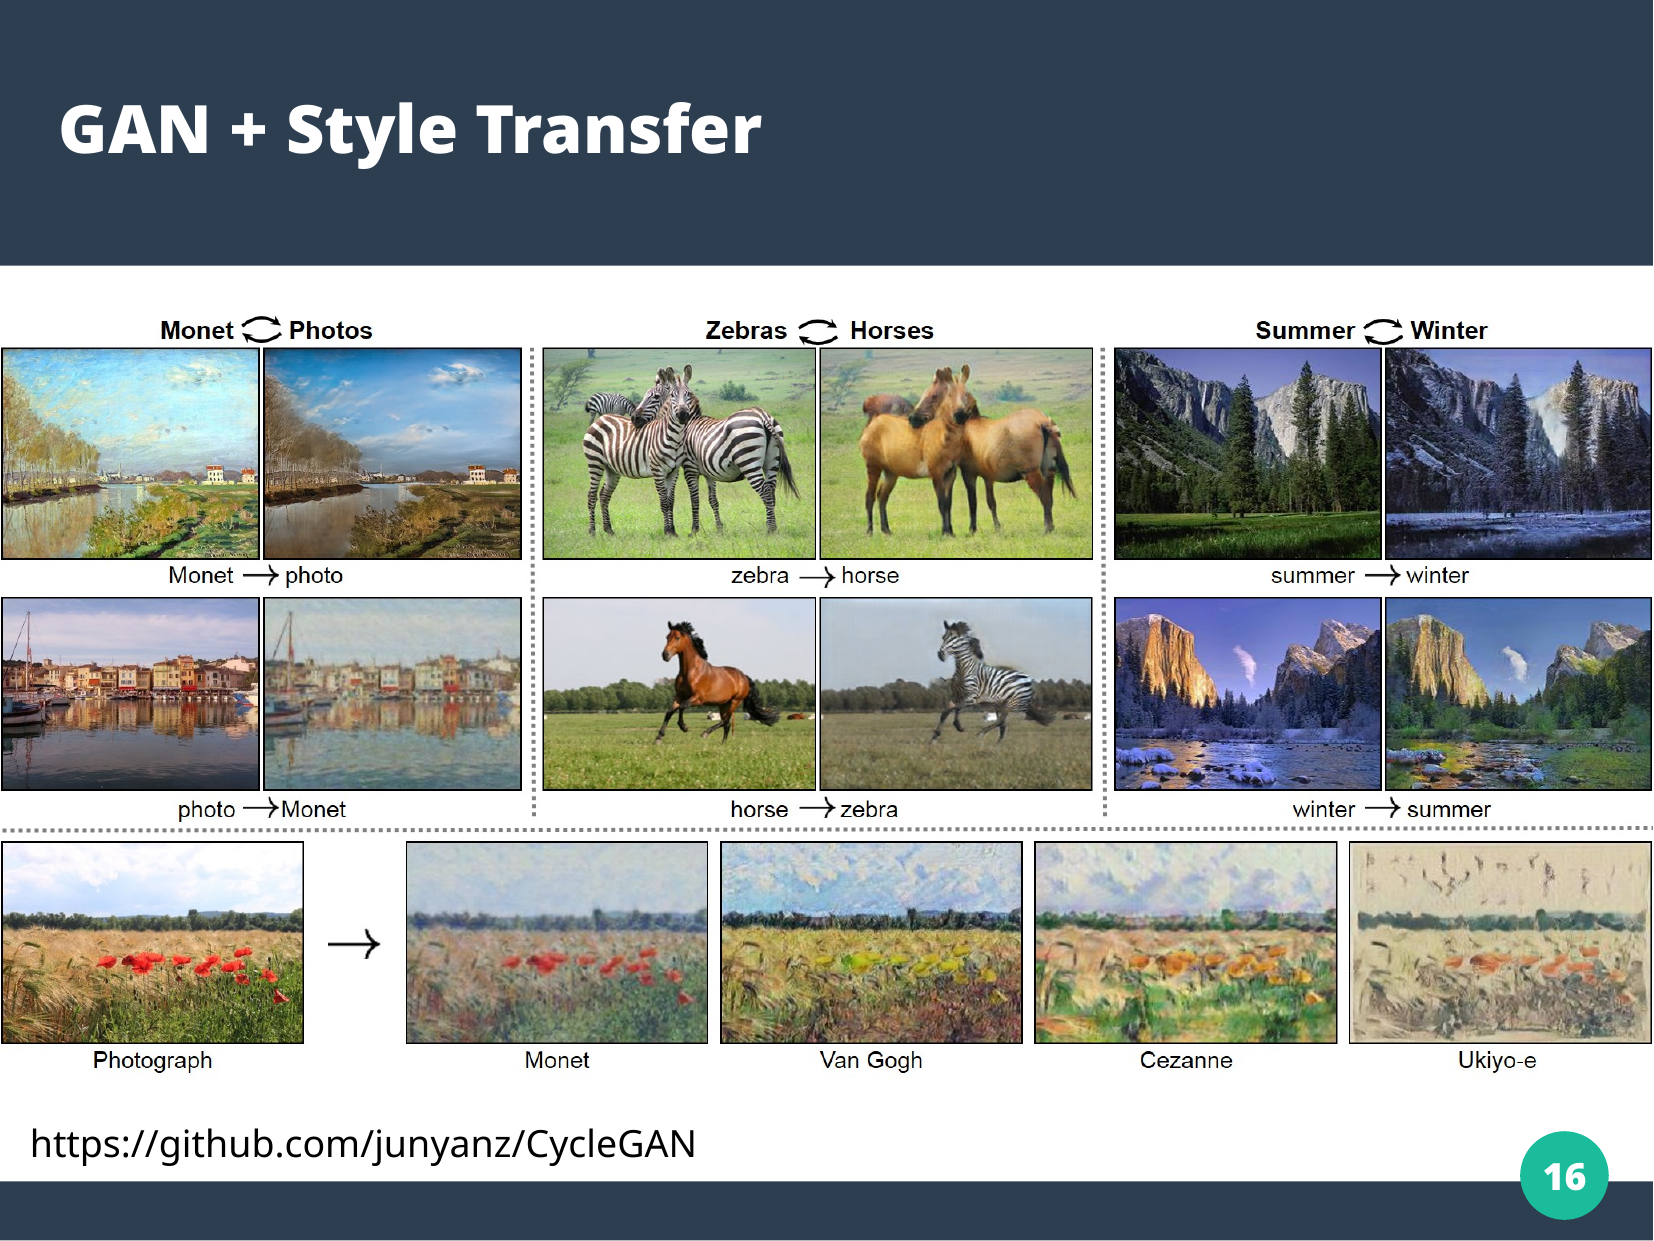

# GAN + Style Transfer
https://github.com/junyanz/CycleGAN
16